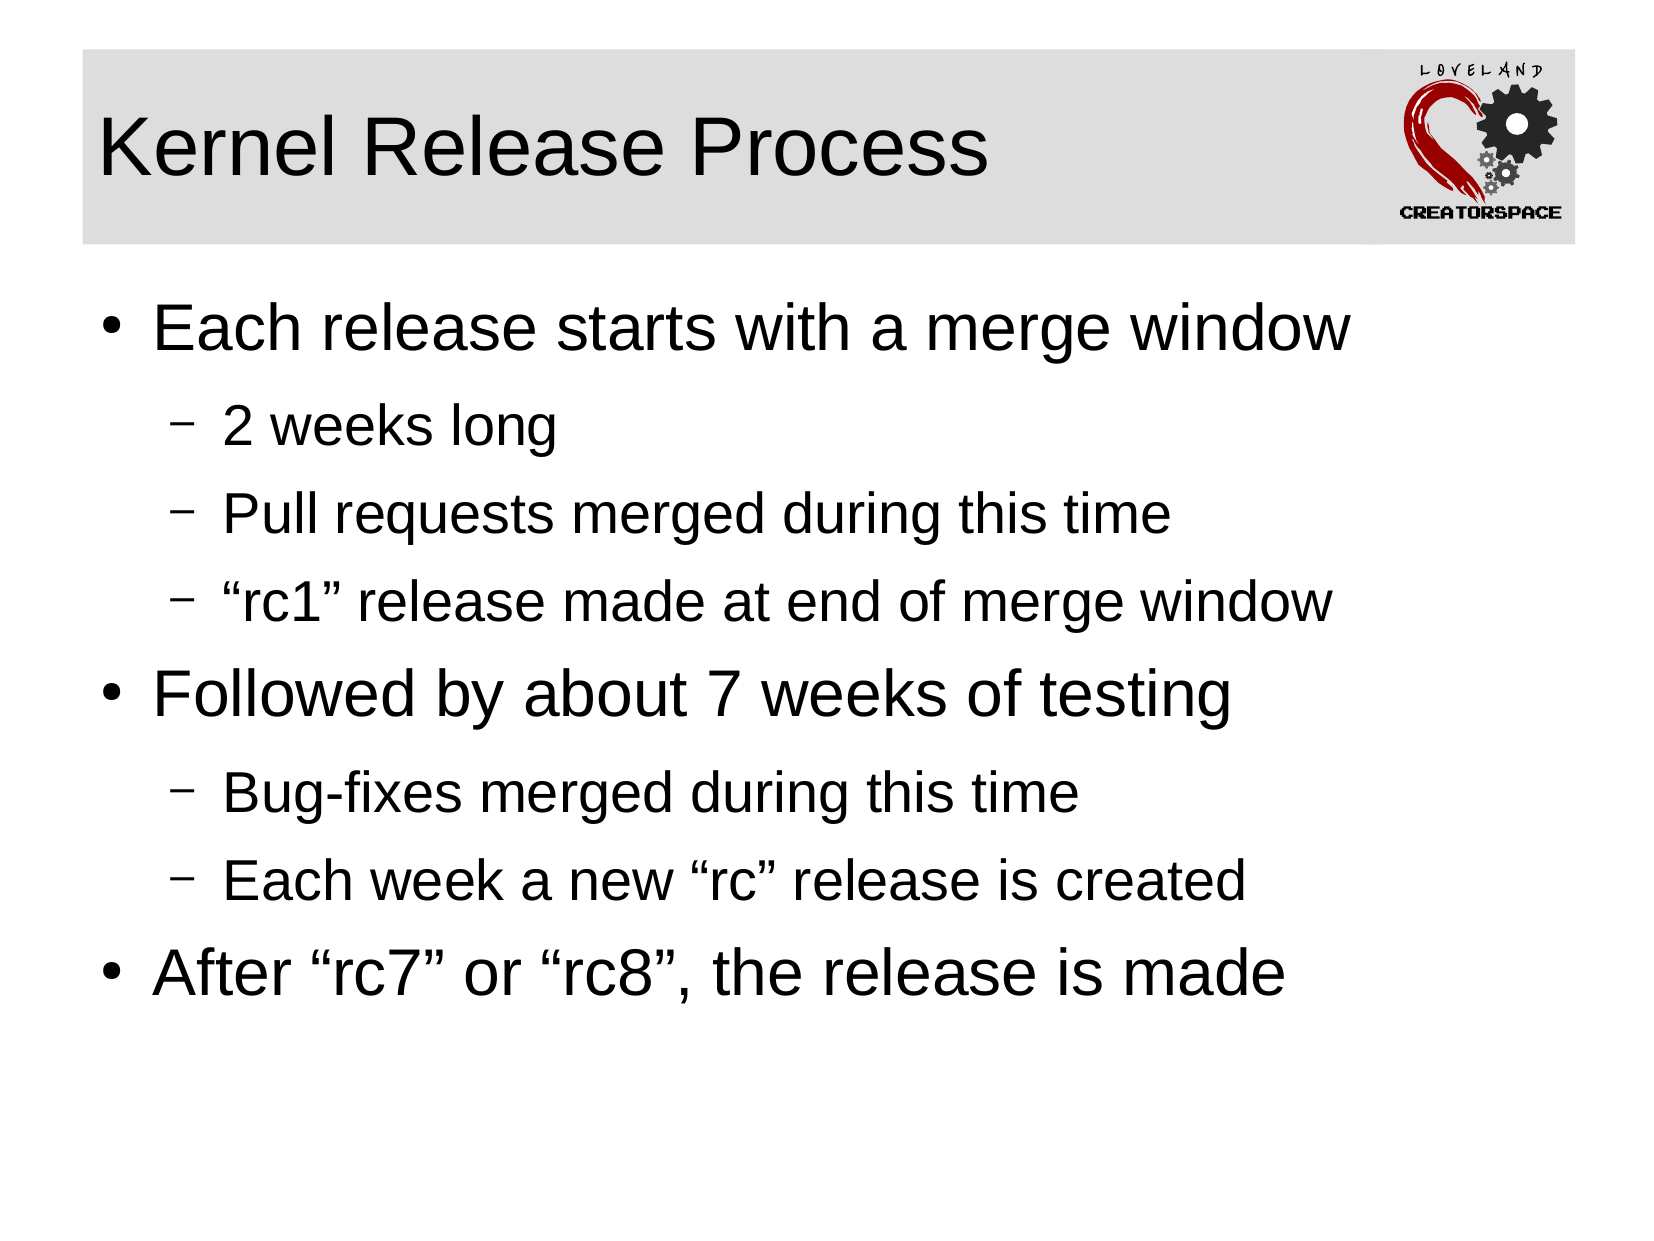

# Kernel Release Process
Each release starts with a merge window
2 weeks long
Pull requests merged during this time
“rc1” release made at end of merge window
Followed by about 7 weeks of testing
Bug-fixes merged during this time
Each week a new “rc” release is created
After “rc7” or “rc8”, the release is made